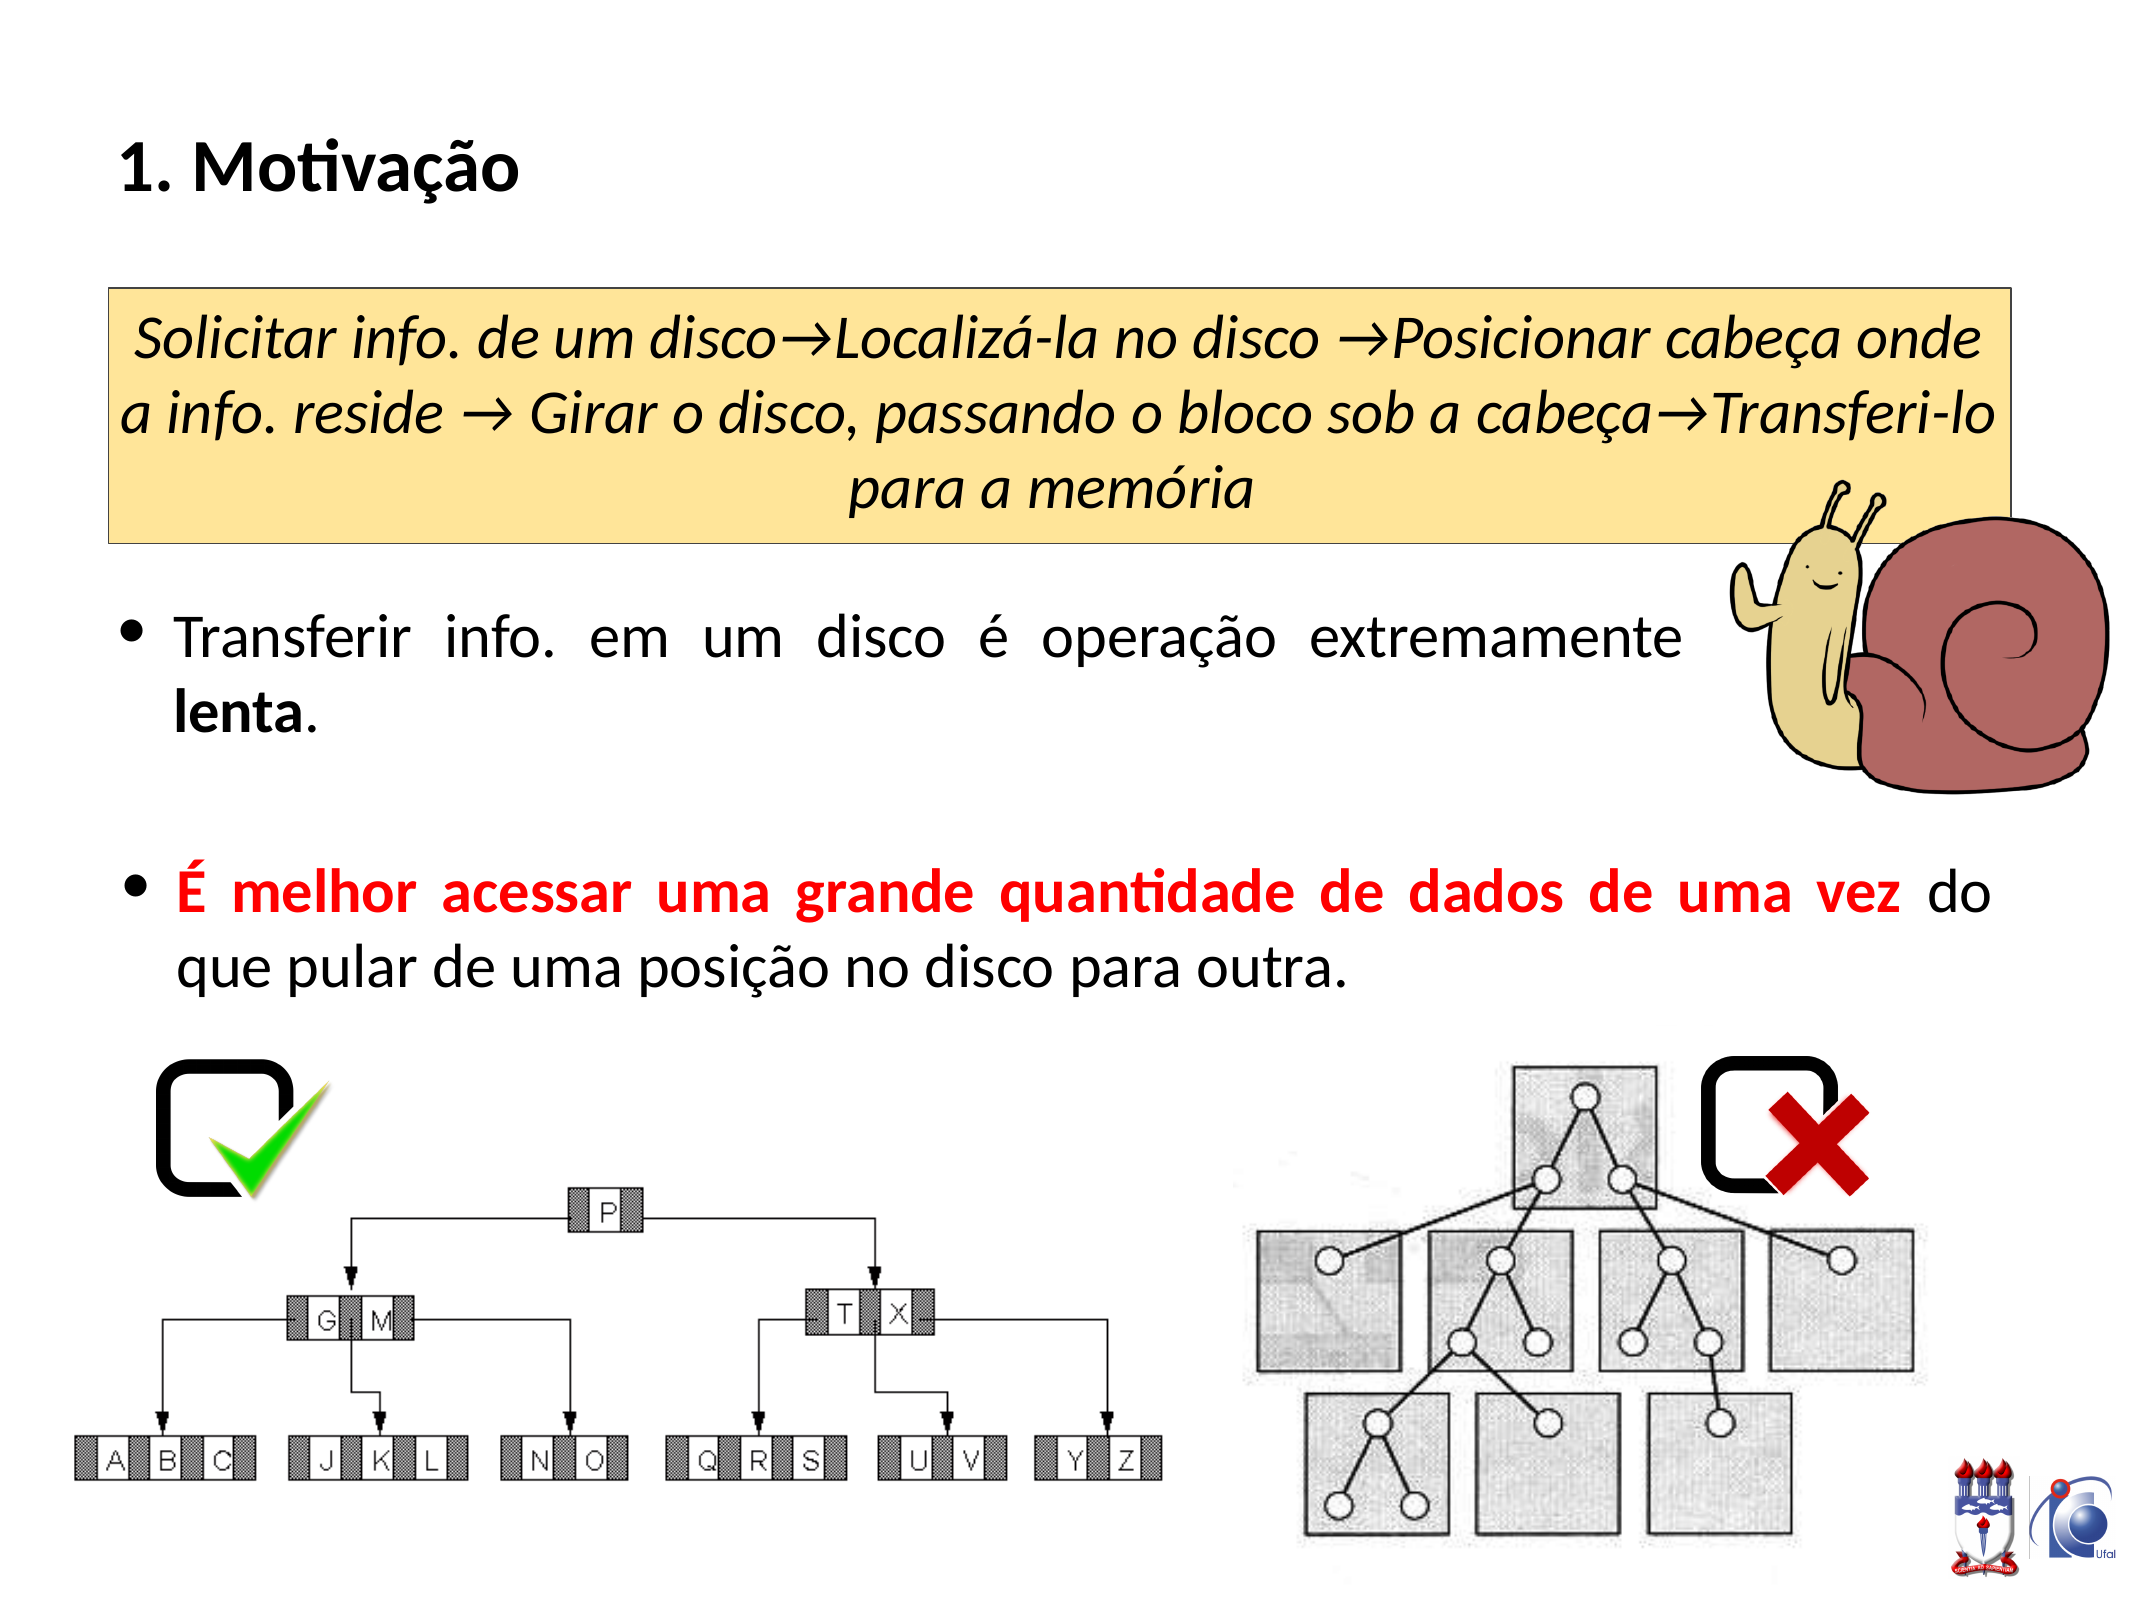

# Motivação
Solicitar info. de um disco→Localizá-la no disco →Posicionar cabeça onde a info. reside → Girar o disco, passando o bloco sob a cabeça→Transferi-lo para a memória
Transferir info. em um disco é operação extremamente lenta.
É melhor acessar uma grande quantidade de dados de uma vez do que pular de uma posição no disco para outra.